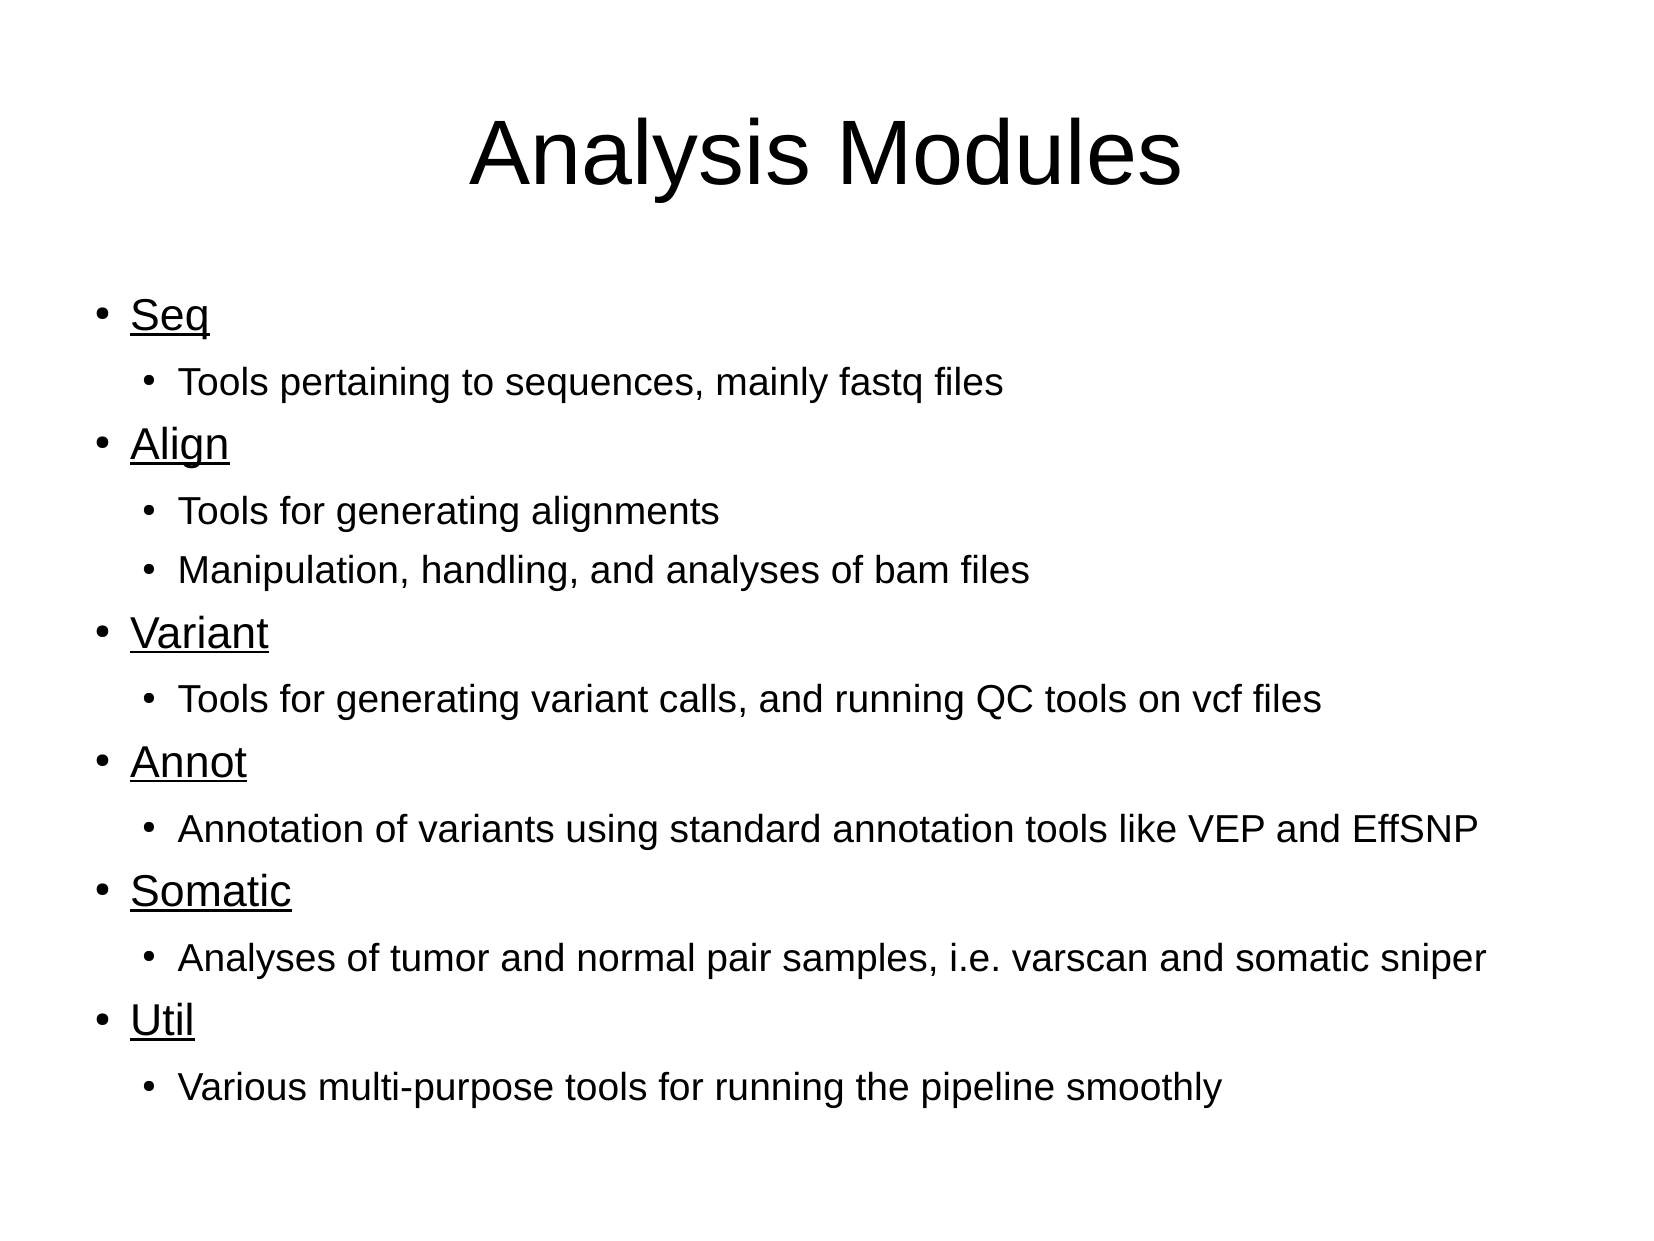

# Analysis Modules
Seq
Tools pertaining to sequences, mainly fastq files
Align
Tools for generating alignments
Manipulation, handling, and analyses of bam files
Variant
Tools for generating variant calls, and running QC tools on vcf files
Annot
Annotation of variants using standard annotation tools like VEP and EffSNP
Somatic
Analyses of tumor and normal pair samples, i.e. varscan and somatic sniper
Util
Various multi-purpose tools for running the pipeline smoothly